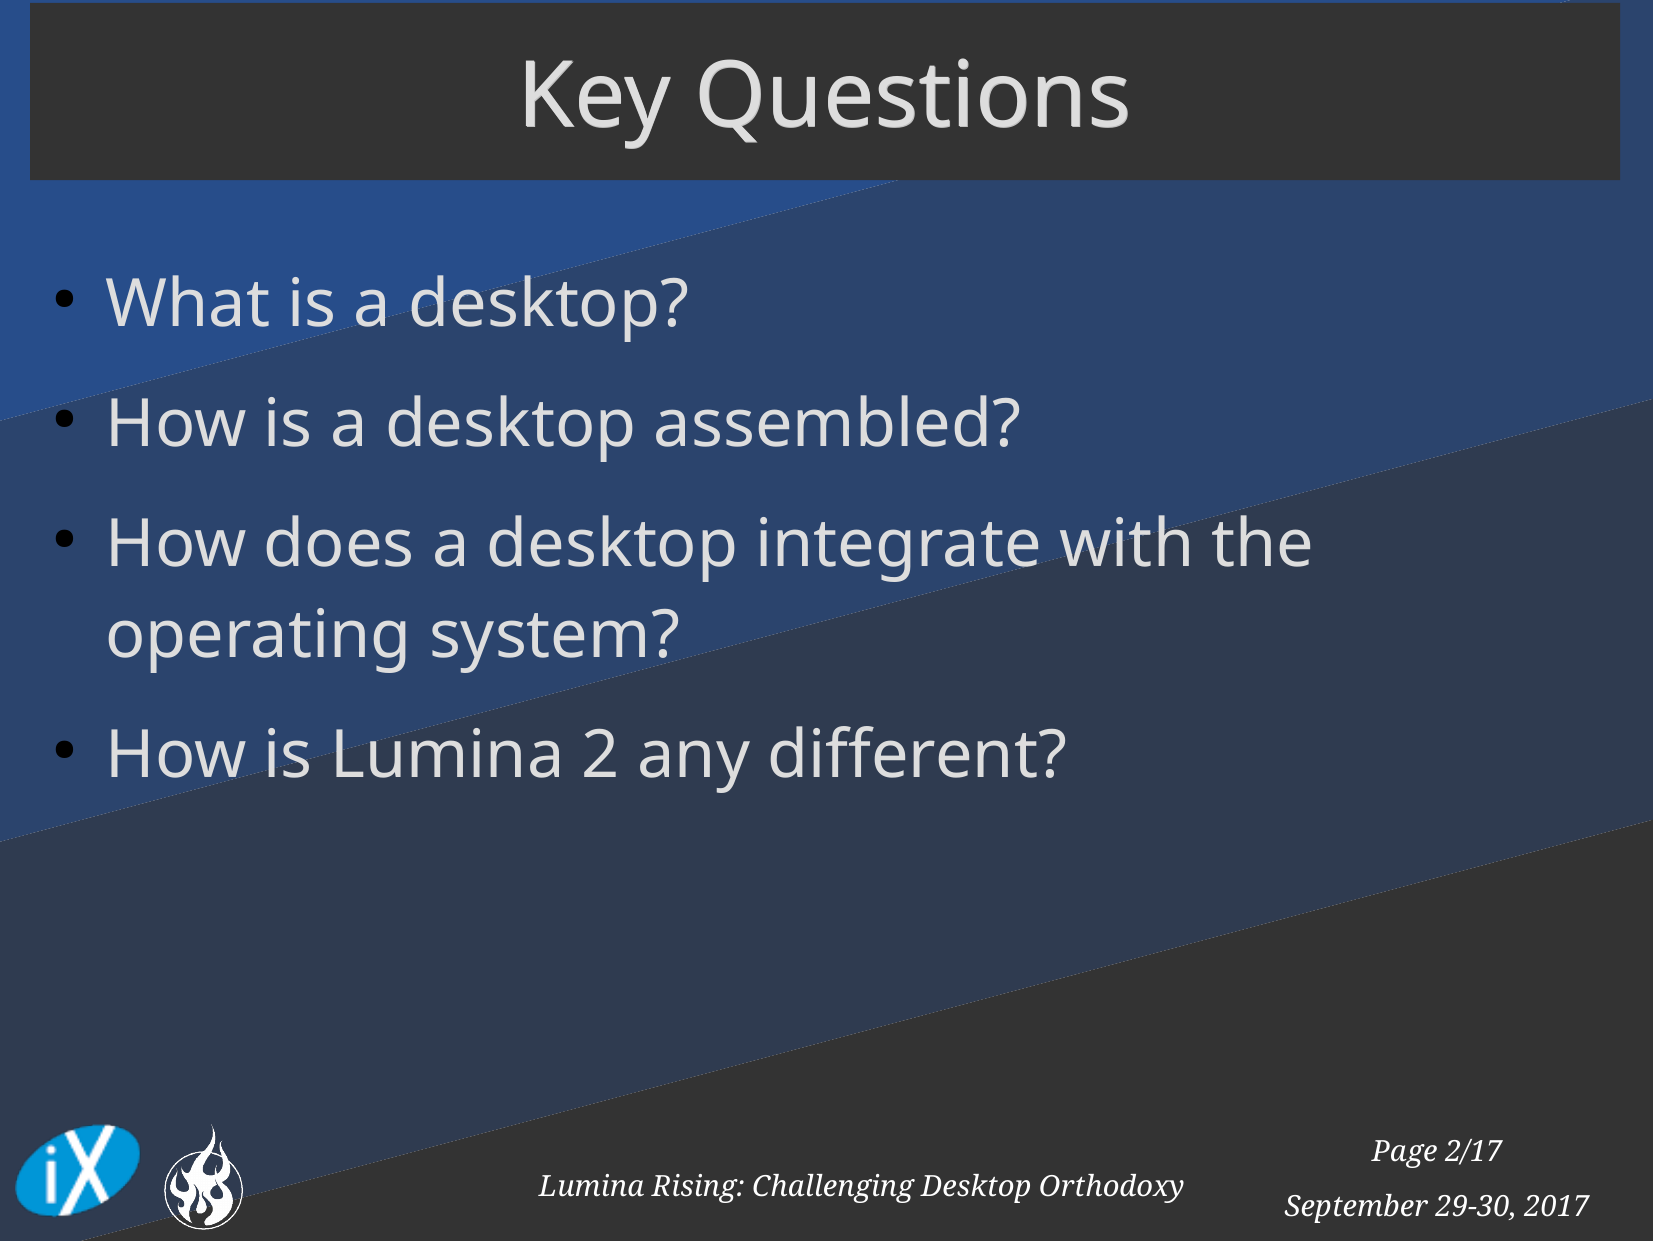

# Key Questions
What is a desktop?
How is a desktop assembled?
How does a desktop integrate with the operating system?
How is Lumina 2 any different?
Lumina Rising: Challenging Desktop Orthodoxy
2
September 29-30, 2017